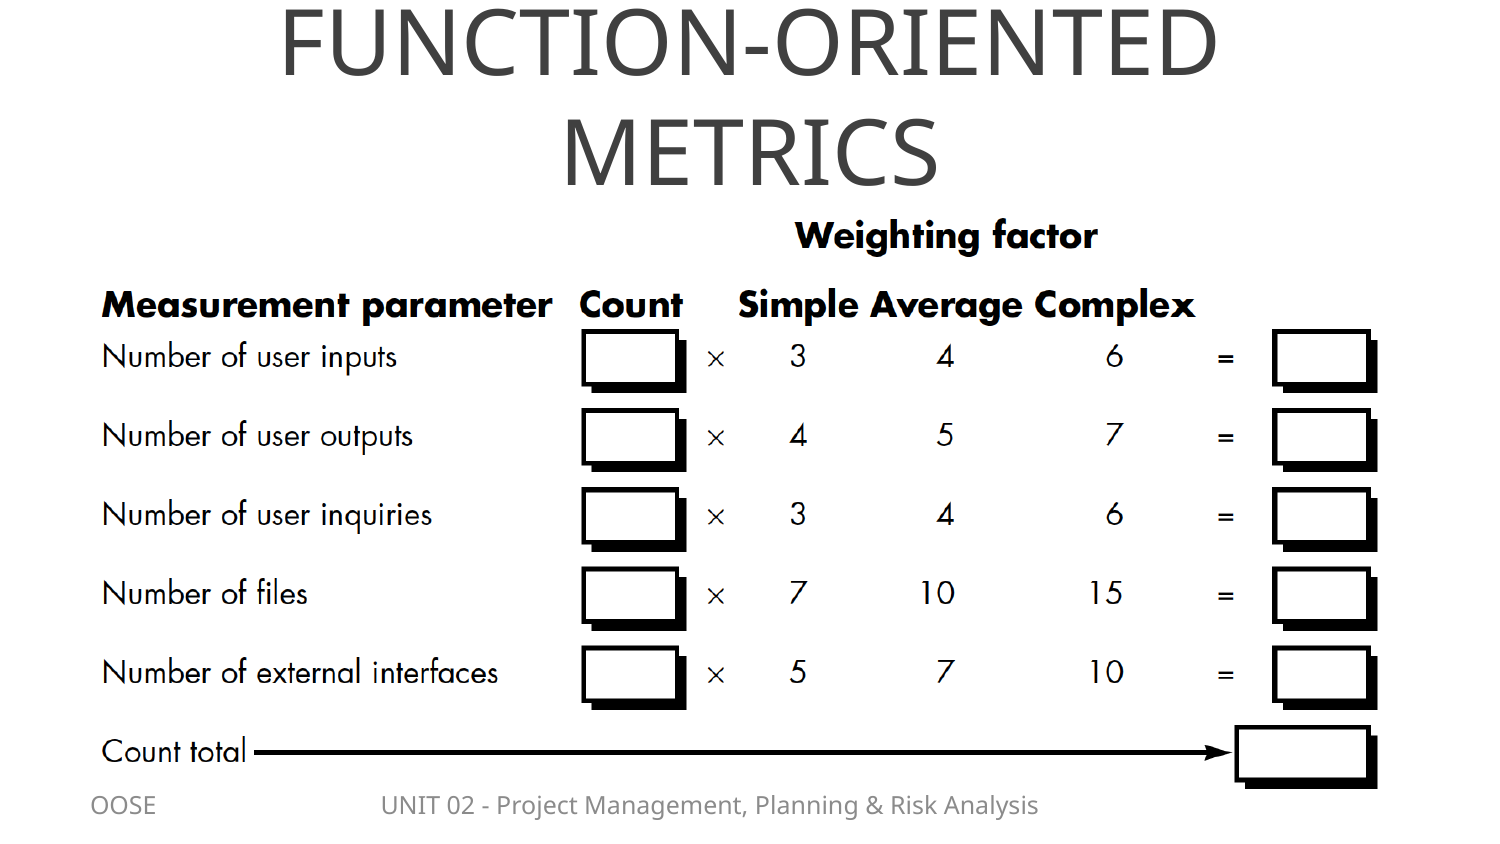

# function-oriented metrics
OOSE
UNIT 02 - Project Management, Planning & Risk Analysis